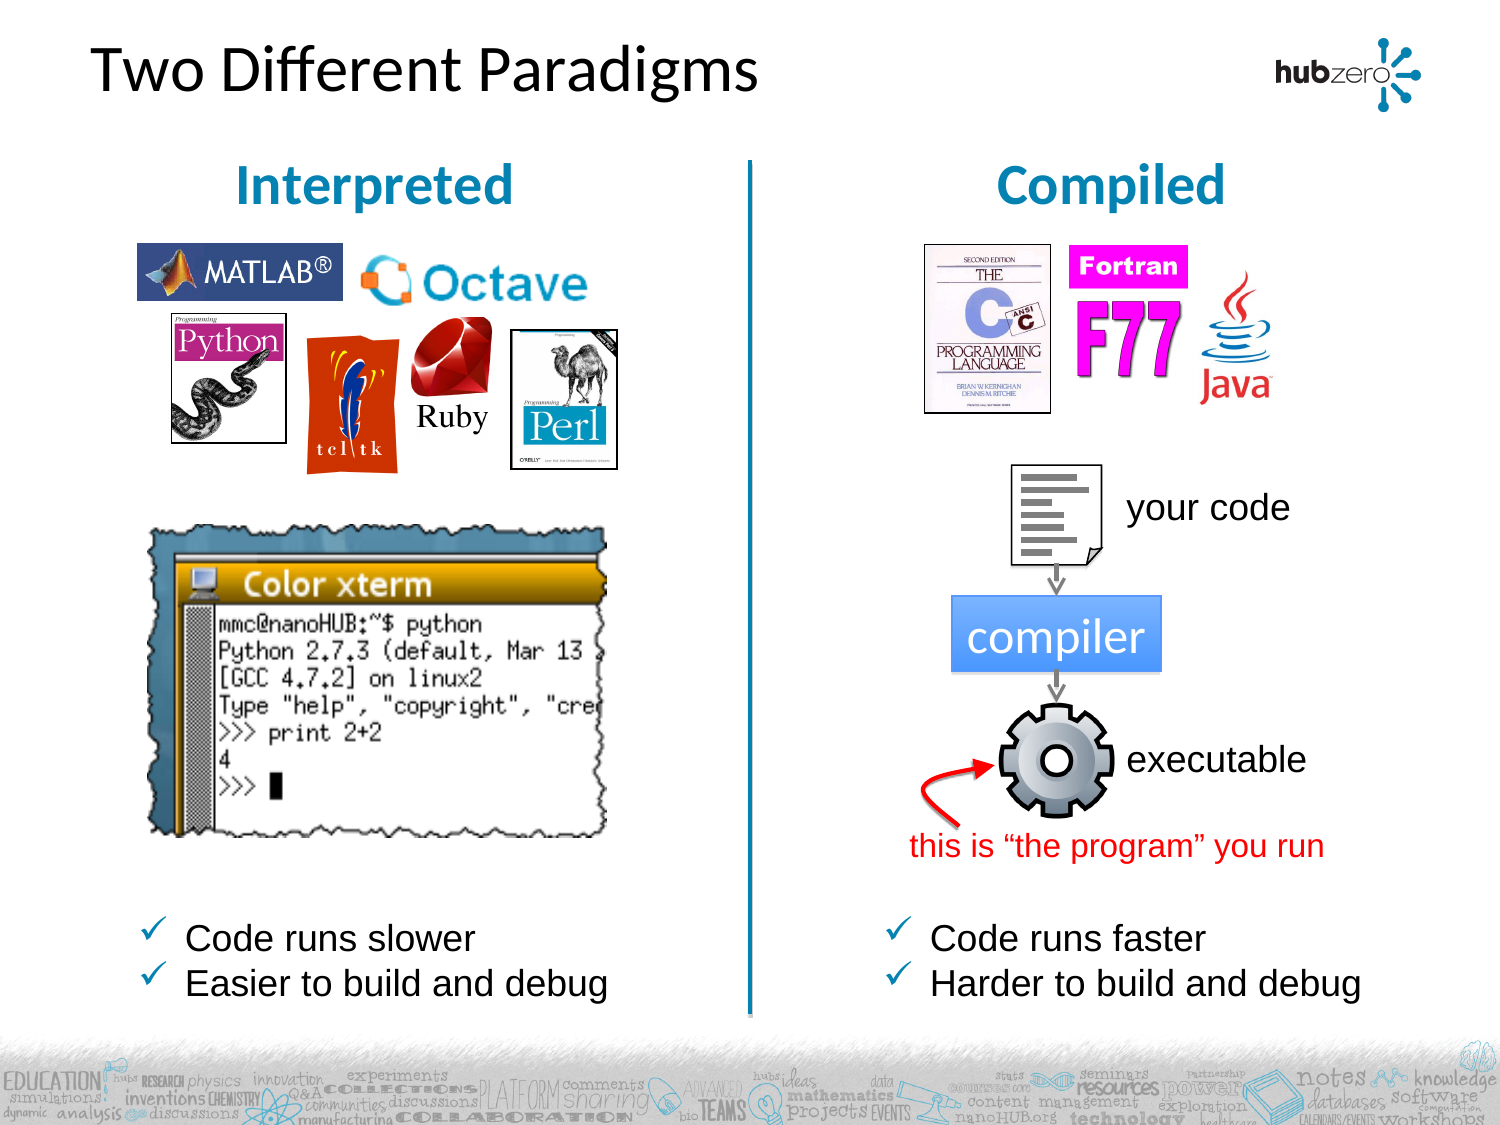

Two Different Paradigms
Interpreted
Compiled
your code
compiler
executable
this is “the program” you run
Code runs slower
Easier to build and debug
Code runs faster
Harder to build and debug